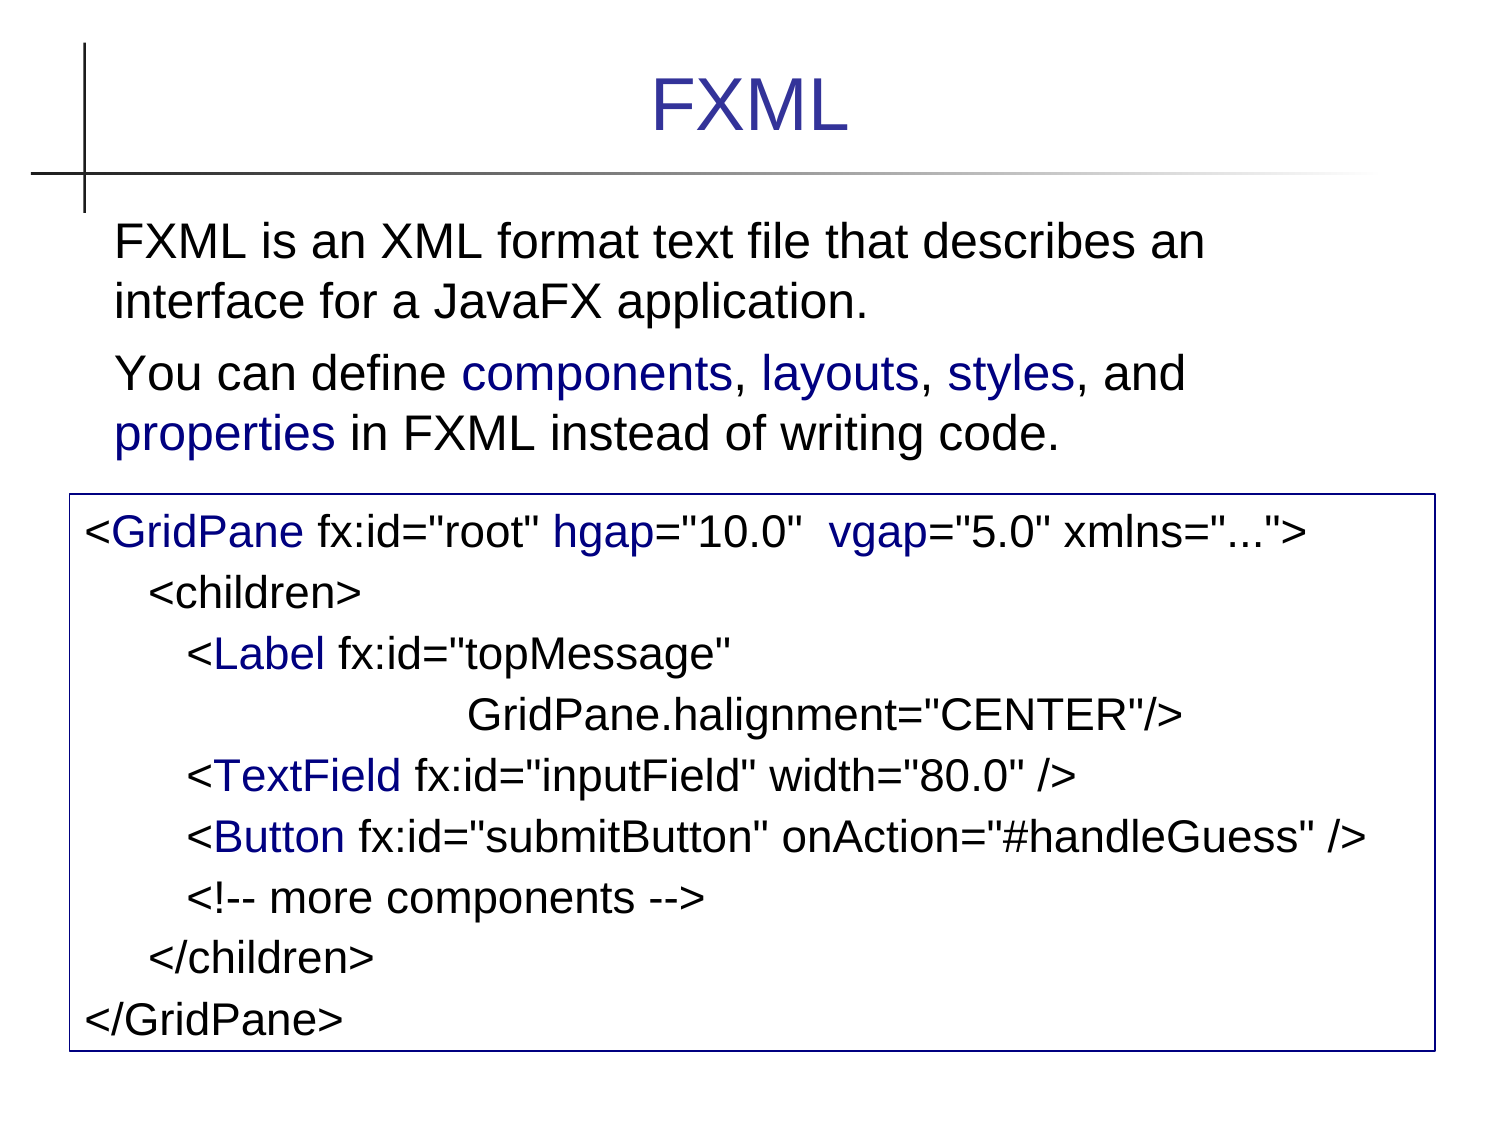

# FXML
FXML is an XML format text file that describes an interface for a JavaFX application.
You can define components, layouts, styles, and properties in FXML instead of writing code.
<GridPane fx:id="root" hgap="10.0" vgap="5.0" xmlns="...">
 <children>
 <Label fx:id="topMessage"
 GridPane.halignment="CENTER"/>
 <TextField fx:id="inputField" width="80.0" />
 <Button fx:id="submitButton" onAction="#handleGuess" />
 <!-- more components -->
 </children>
</GridPane>